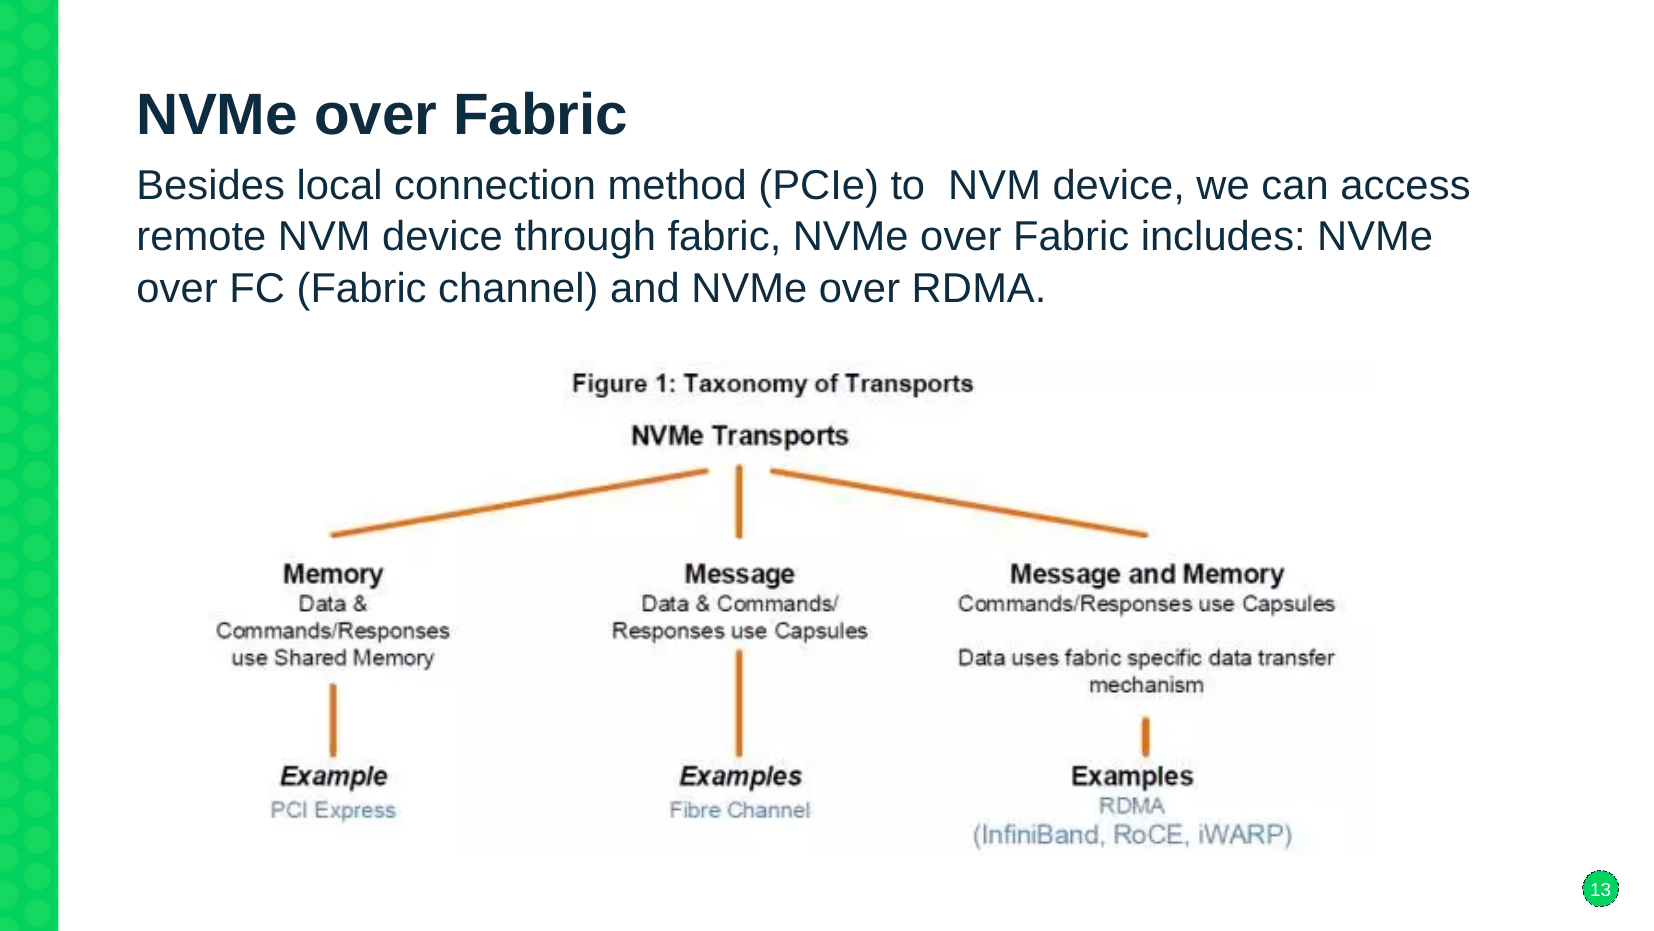

# NVMe over Fabric
Besides local connection method (PCIe) to NVM device, we can access remote NVM device through fabric, NVMe over Fabric includes: NVMe over FC (Fabric channel) and NVMe over RDMA.
13